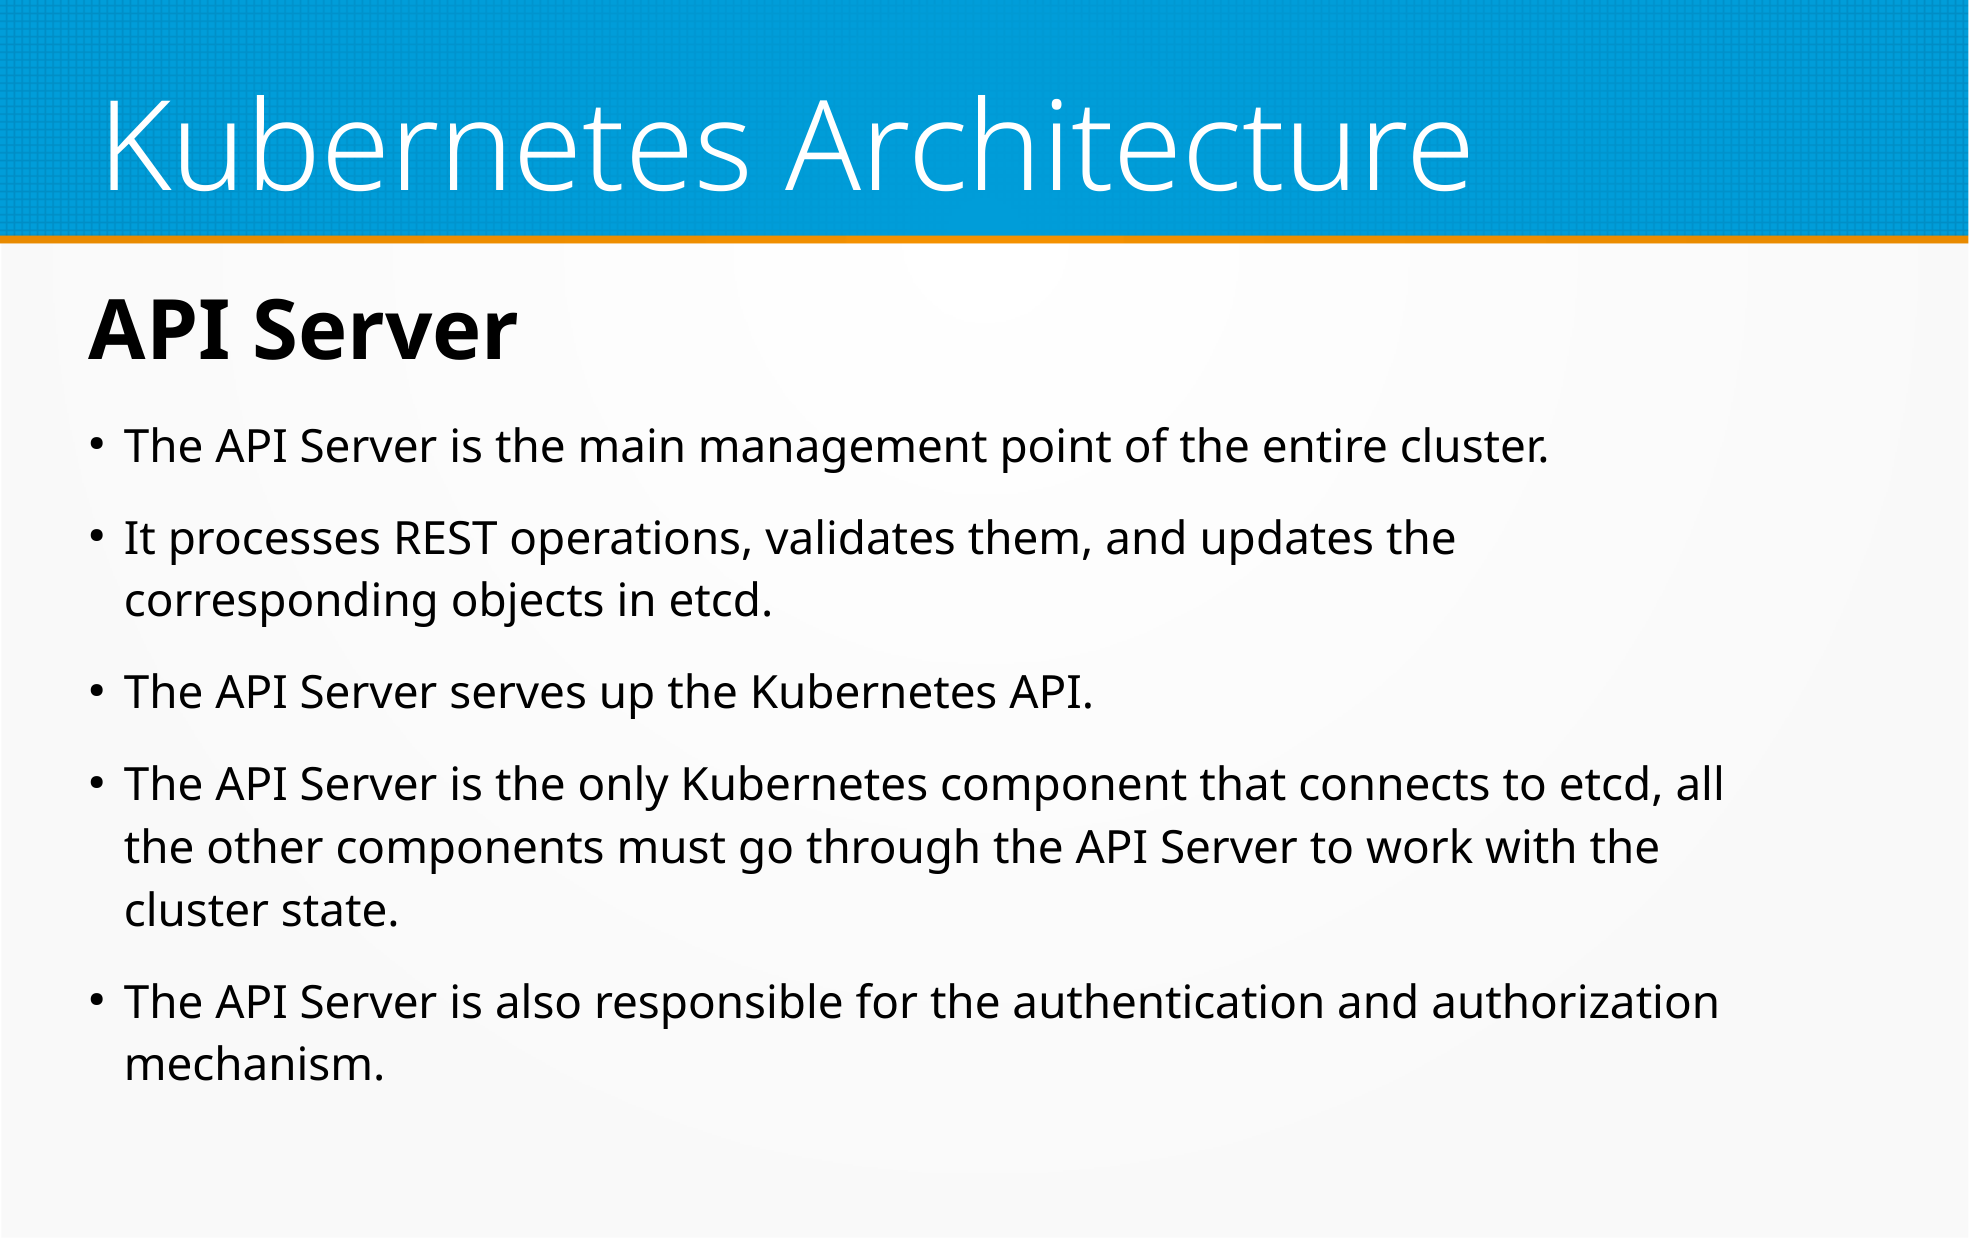

# Kubernetes Architecture
API Server
The API Server is the main management point of the entire cluster.
It processes REST operations, validates them, and updates the corresponding objects in etcd.
The API Server serves up the Kubernetes API.
The API Server is the only Kubernetes component that connects to etcd, all the other components must go through the API Server to work with the cluster state.
The API Server is also responsible for the authentication and authorization mechanism.